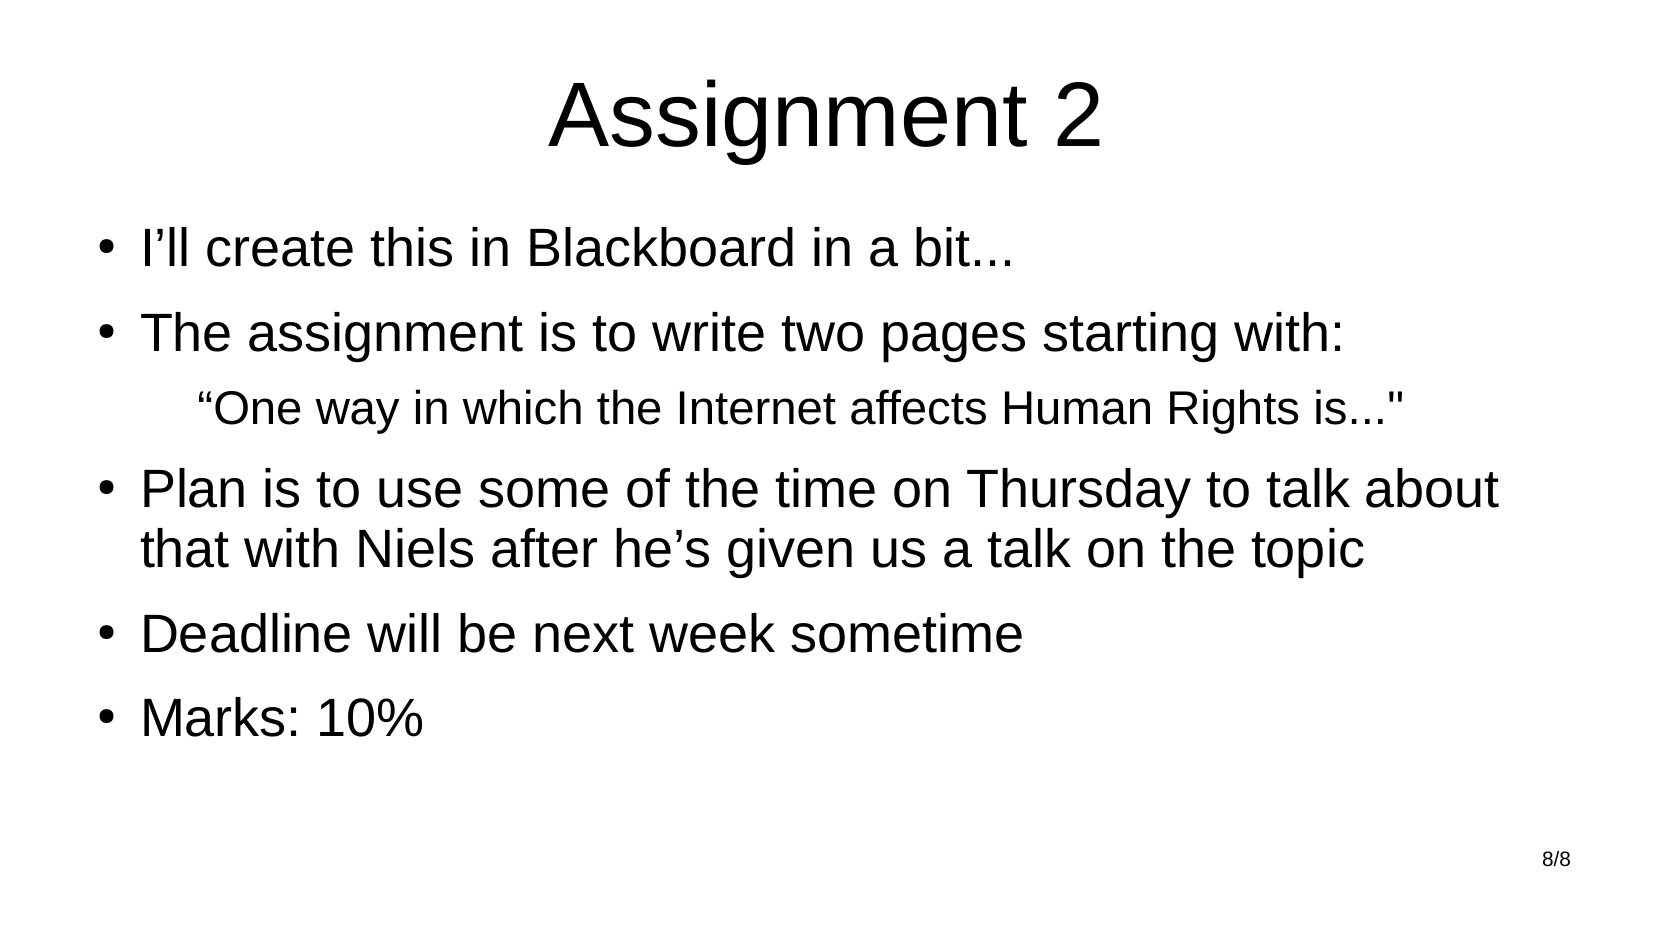

# Assignment 2
I’ll create this in Blackboard in a bit...
The assignment is to write two pages starting with:
“One way in which the Internet affects Human Rights is..."
Plan is to use some of the time on Thursday to talk about that with Niels after he’s given us a talk on the topic
Deadline will be next week sometime
Marks: 10%
8